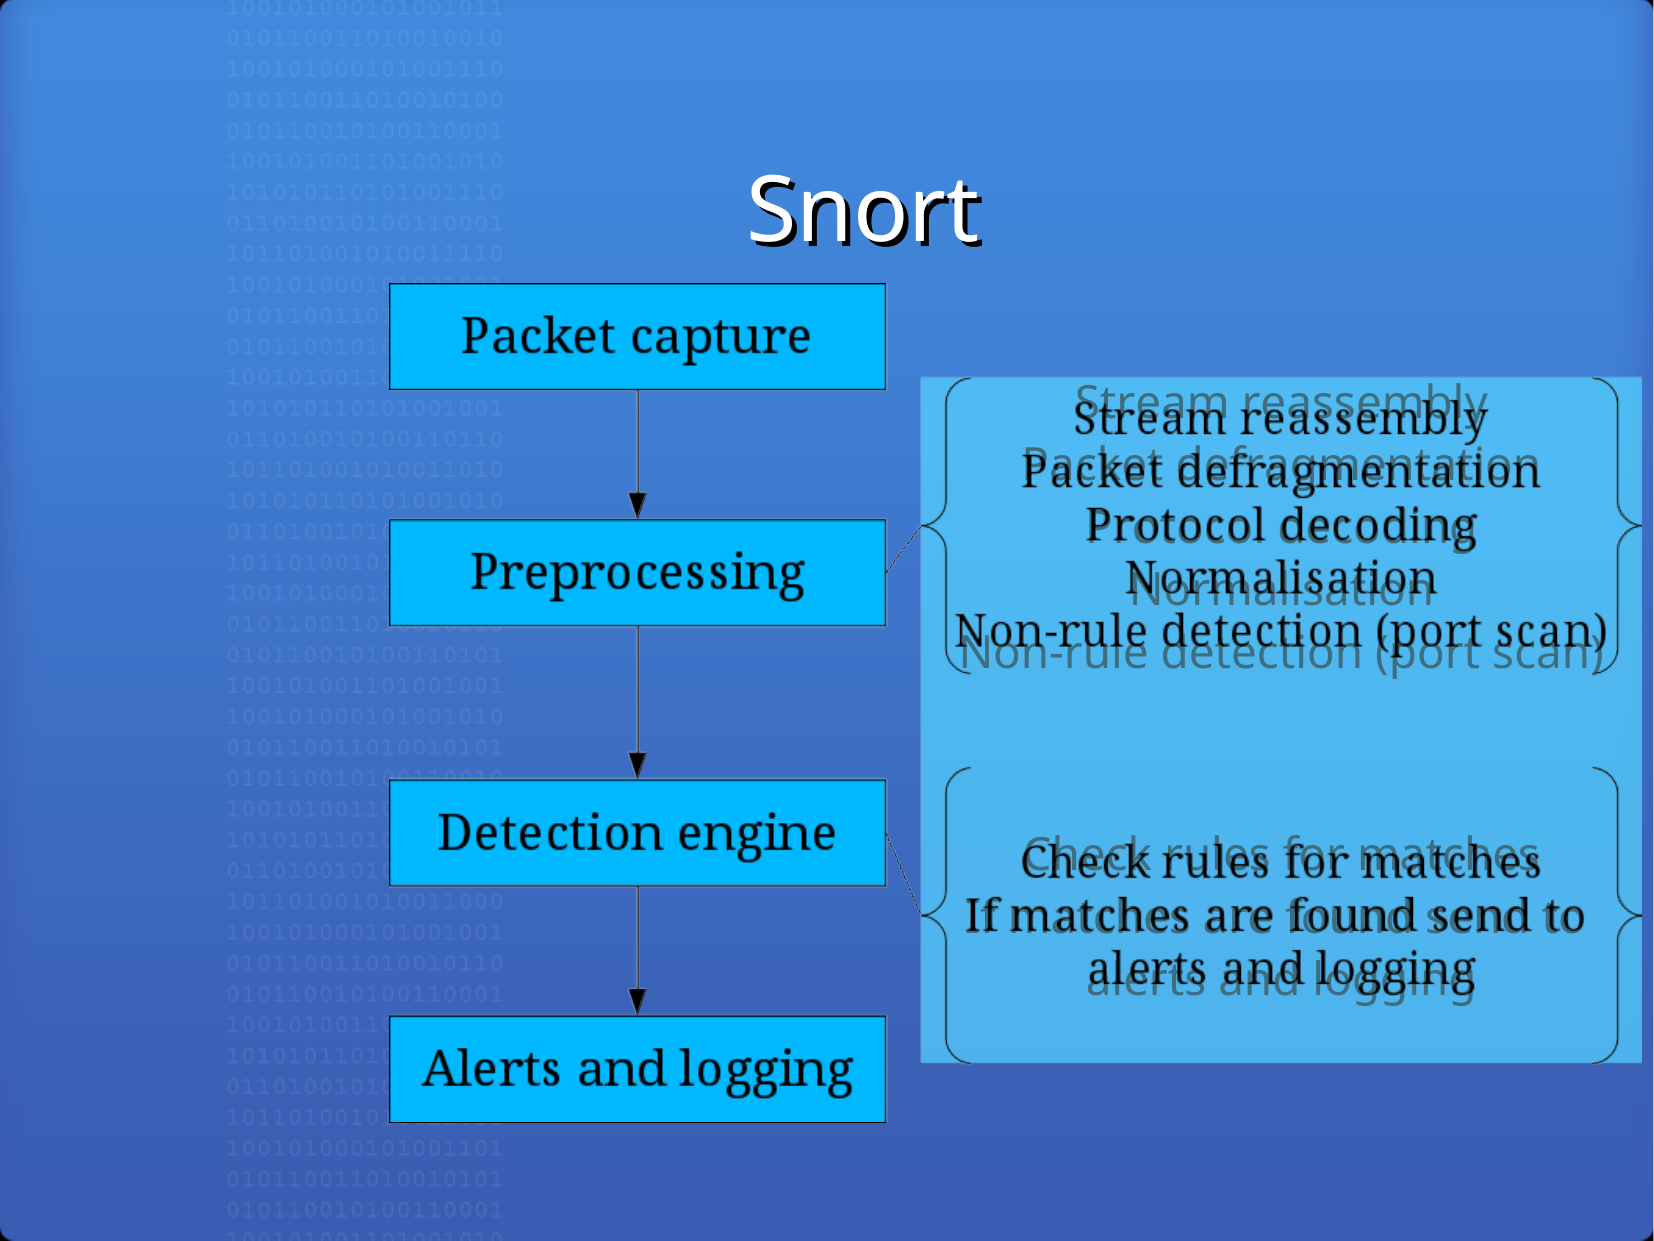

# Snort
Packet capture
Stream reassembly
Packet defragmentation
Protocol decoding
Normalisation
Non-rule detection (port scan)
Preprocessing
Check rules for matches
If matches are found send to
alerts and logging
Detection engine
Alerts and logging